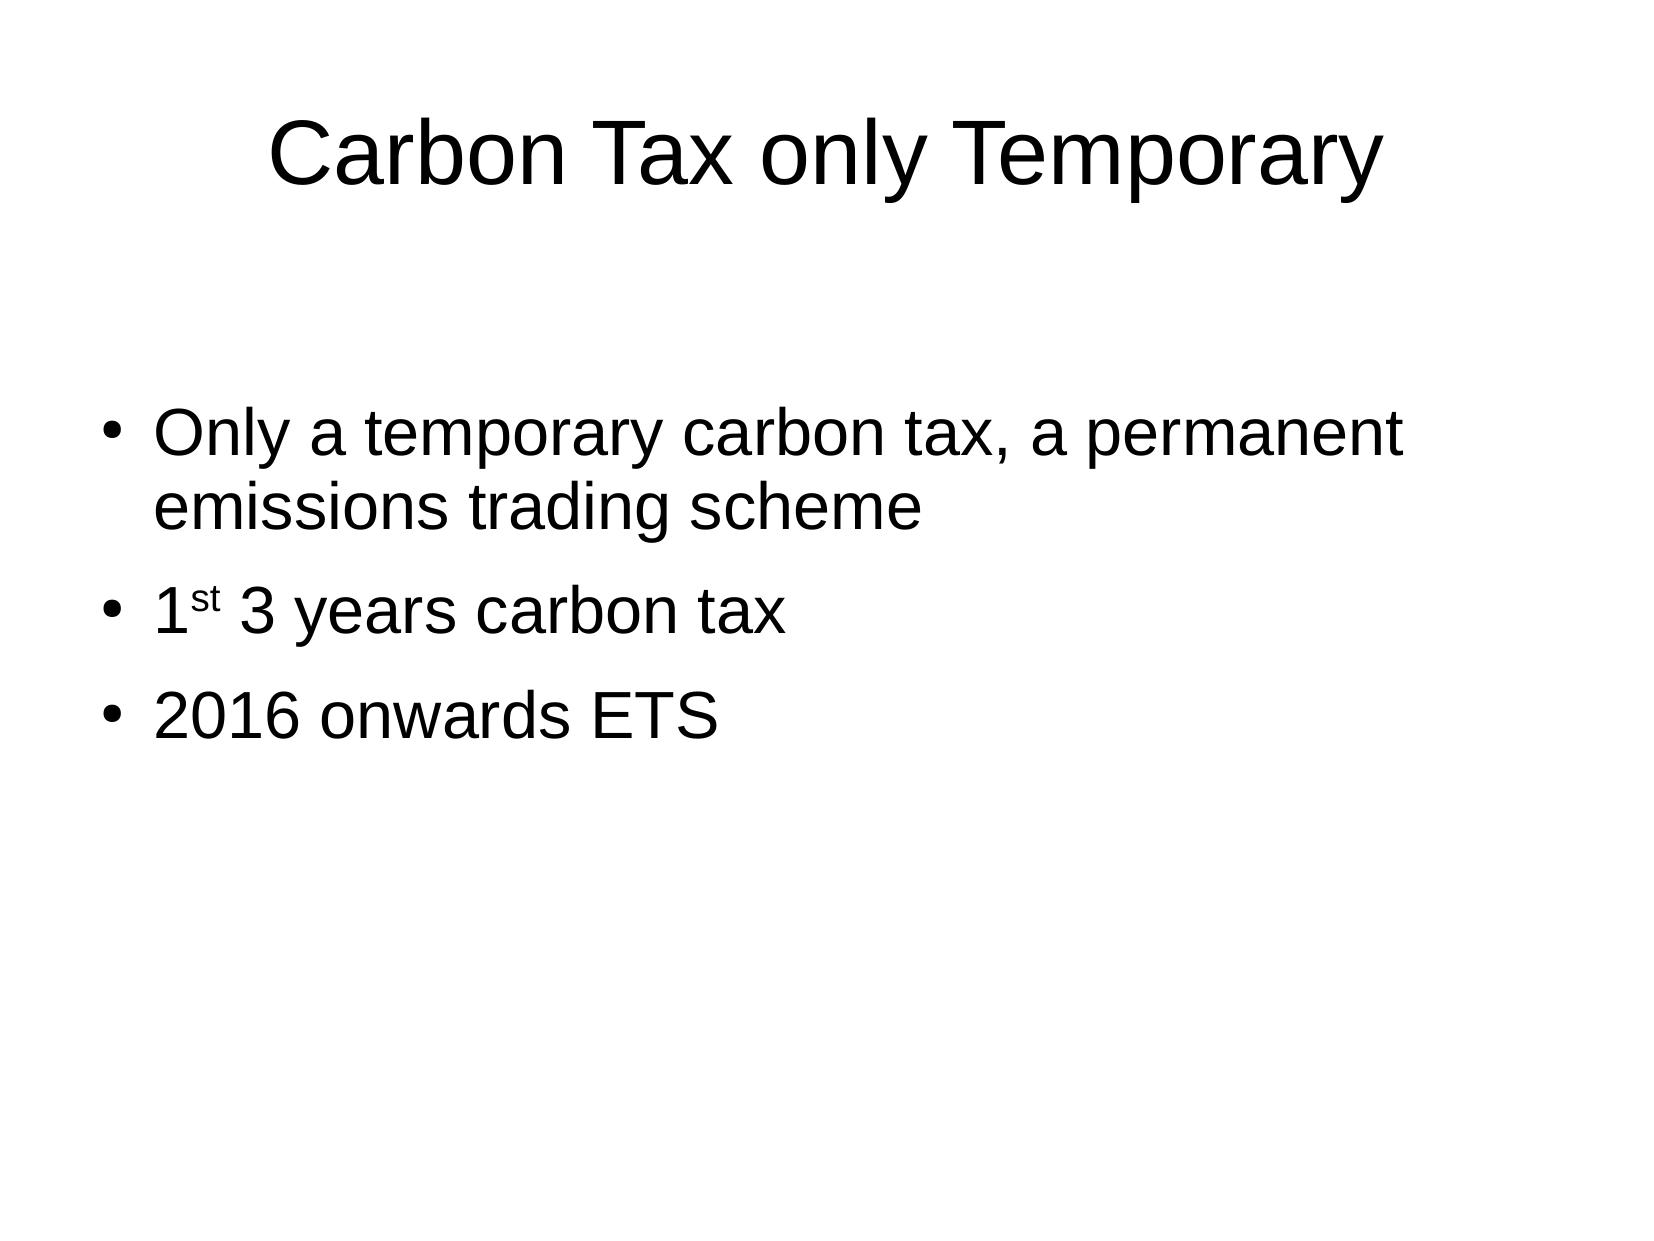

# Carbon Tax only Temporary
Only a temporary carbon tax, a permanent emissions trading scheme
1st 3 years carbon tax
2016 onwards ETS